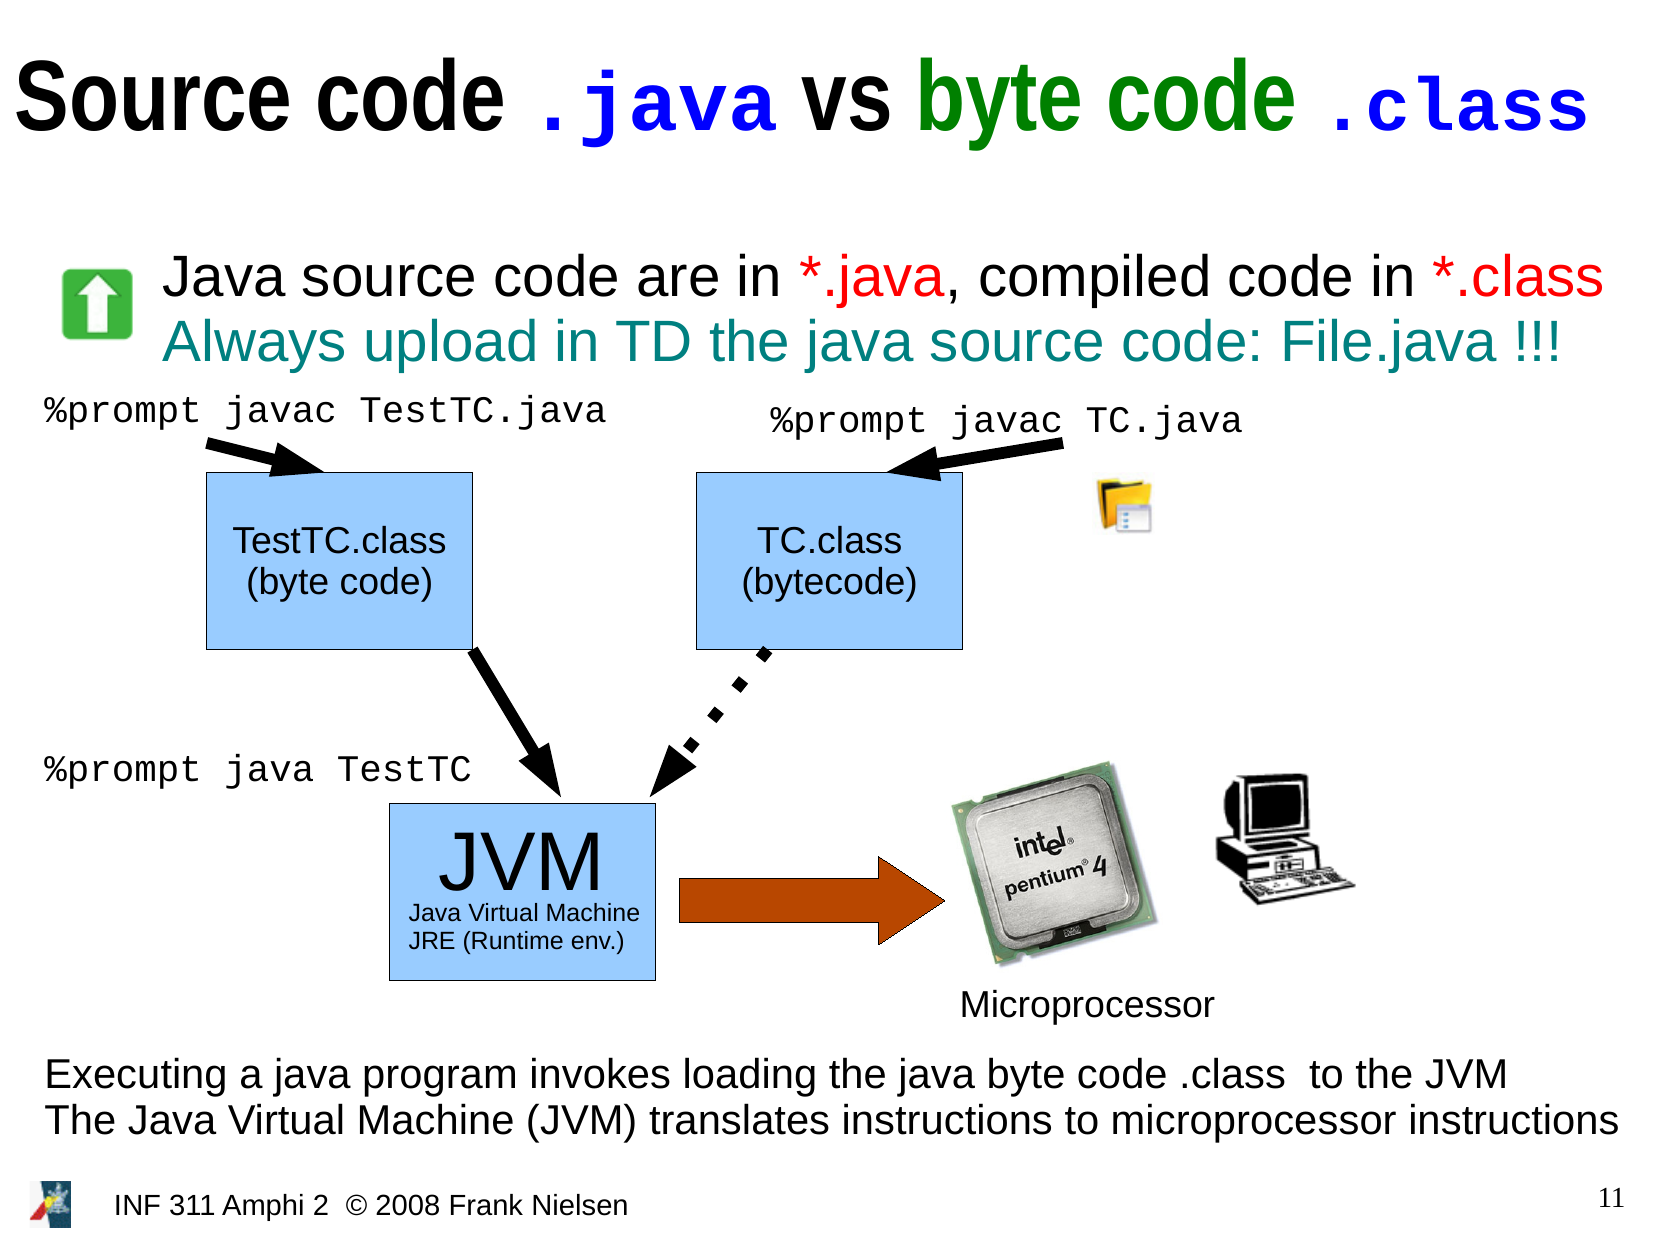

Source code .java vs byte code .class
Java source code are in *.java, compiled code in *.class
Always upload in TD the java source code: File.java !!!
%prompt javac TestTC.java
%prompt javac TC.java
TestTC.class
(byte code)
TC.class
(bytecode)
%prompt java TestTC
JVM
Java Virtual Machine
JRE (Runtime env.)
Microprocessor
Executing a java program invokes loading the java byte code .class to the JVM
The Java Virtual Machine (JVM) translates instructions to microprocessor instructions